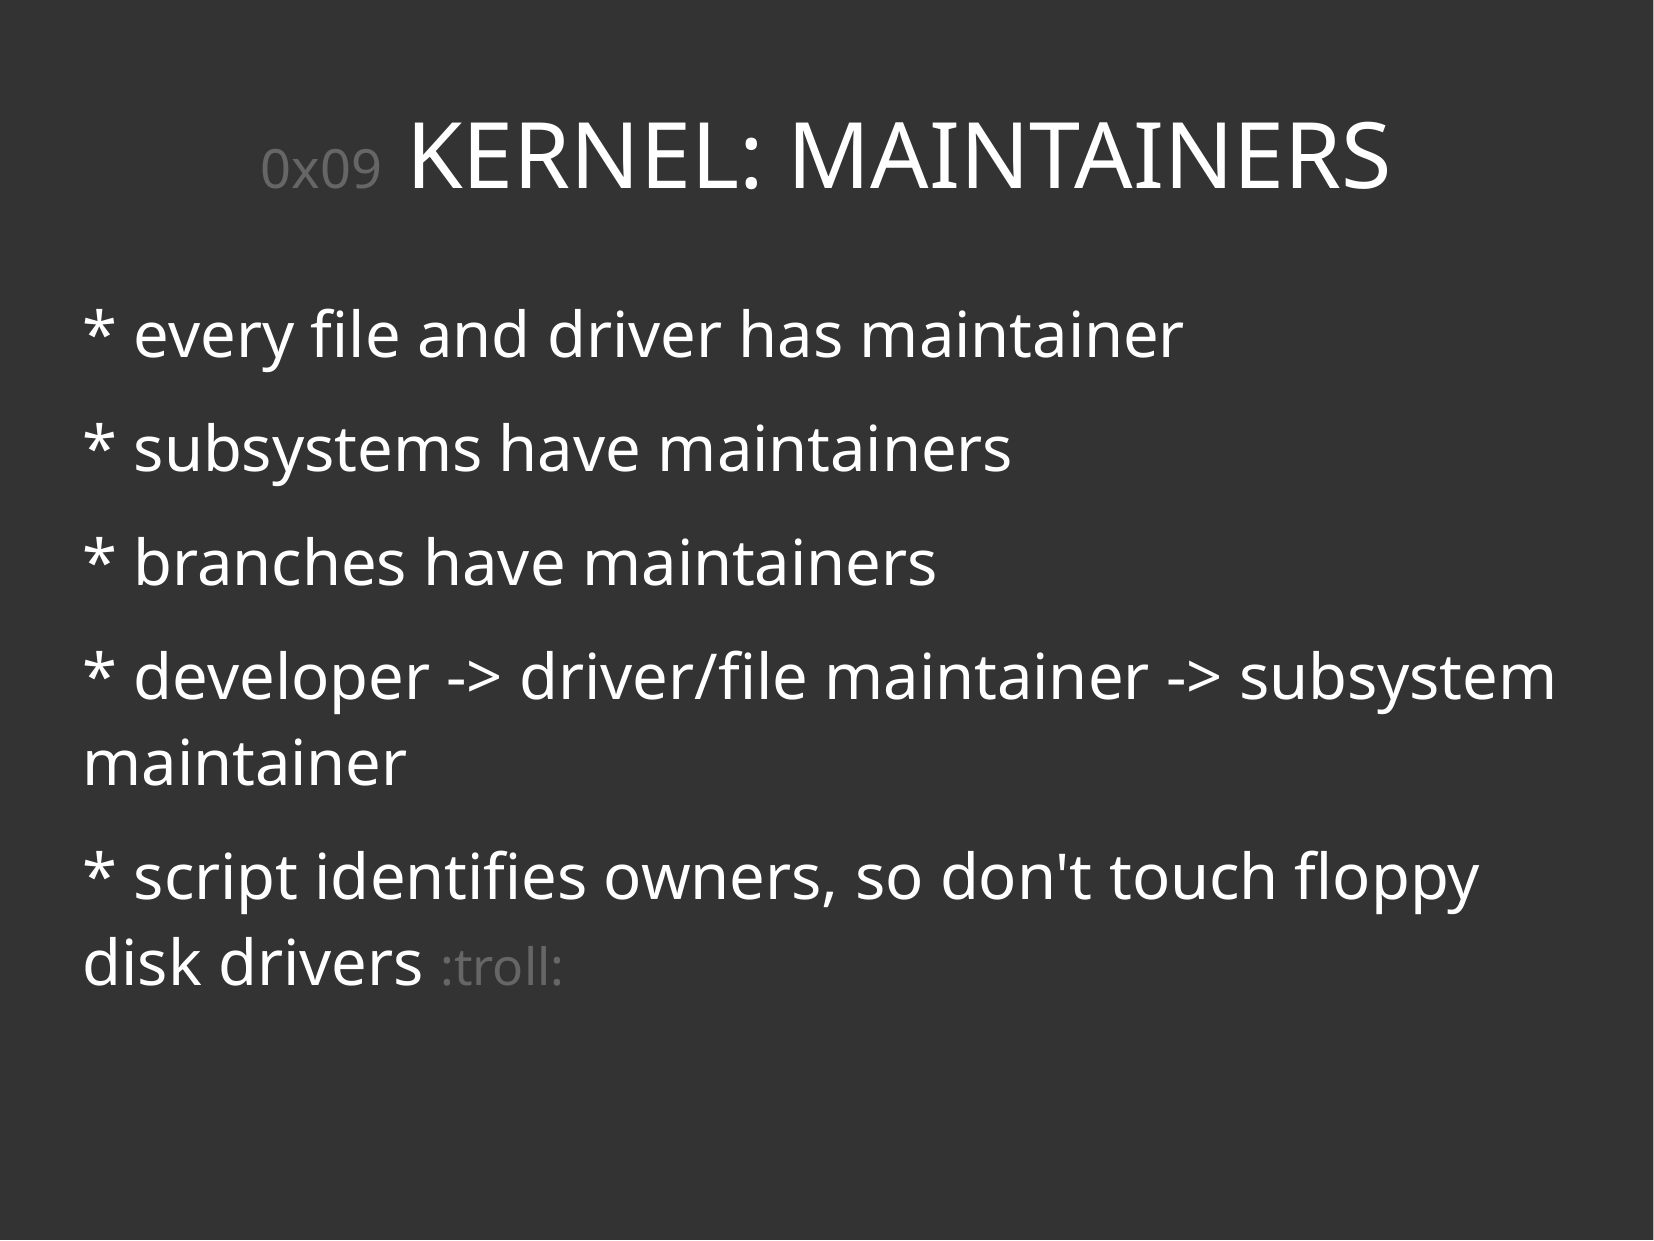

# 0x09 KERNEL: MAINTAINERS
* every file and driver has maintainer
* subsystems have maintainers
* branches have maintainers
* developer -> driver/file maintainer -> subsystem maintainer
* script identifies owners, so don't touch floppy disk drivers :troll: